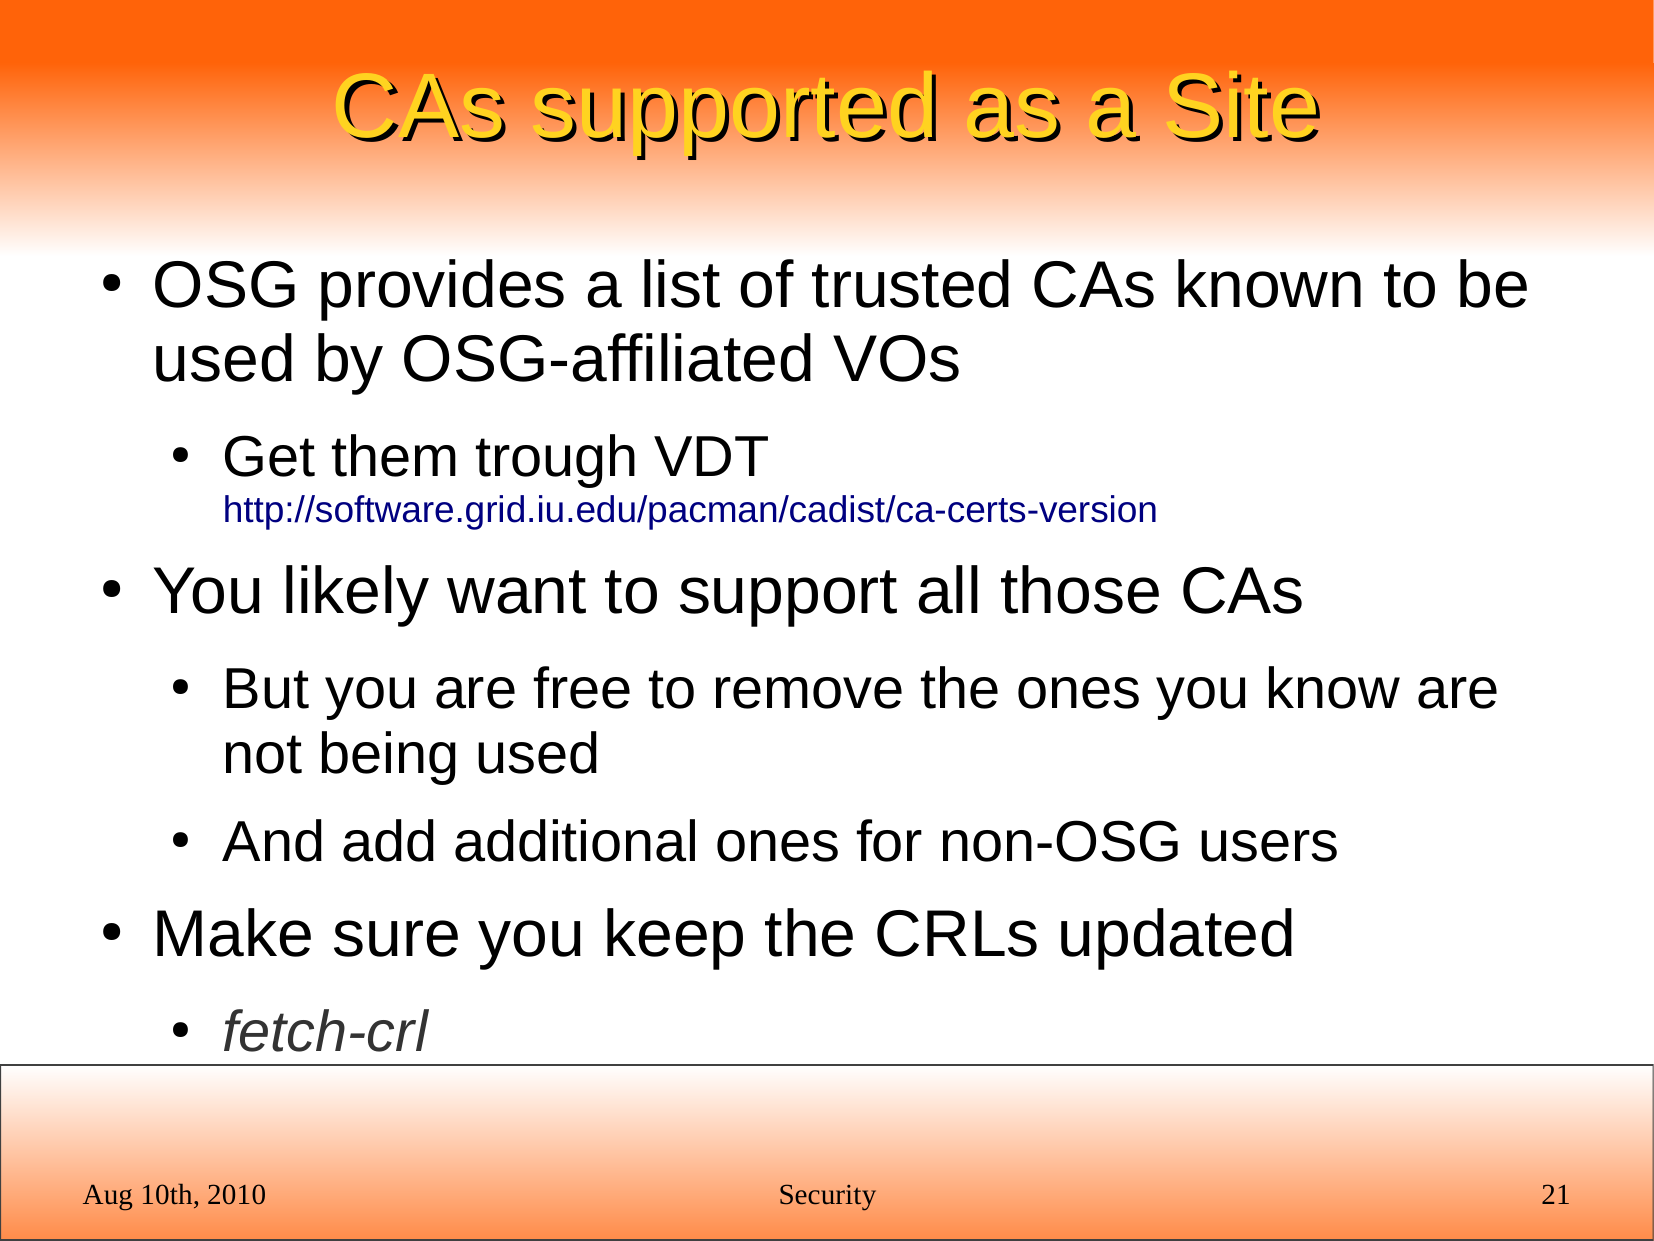

# CAs supported as a Site
OSG provides a list of trusted CAs known to be used by OSG-affiliated VOs
Get them trough VDT
http://software.grid.iu.edu/pacman/cadist/ca-certs-version
You likely want to support all those CAs
But you are free to remove the ones you know are not being used
And add additional ones for non-OSG users
Make sure you keep the CRLs updated
fetch-crl
Aug 10th, 2010
Security
21